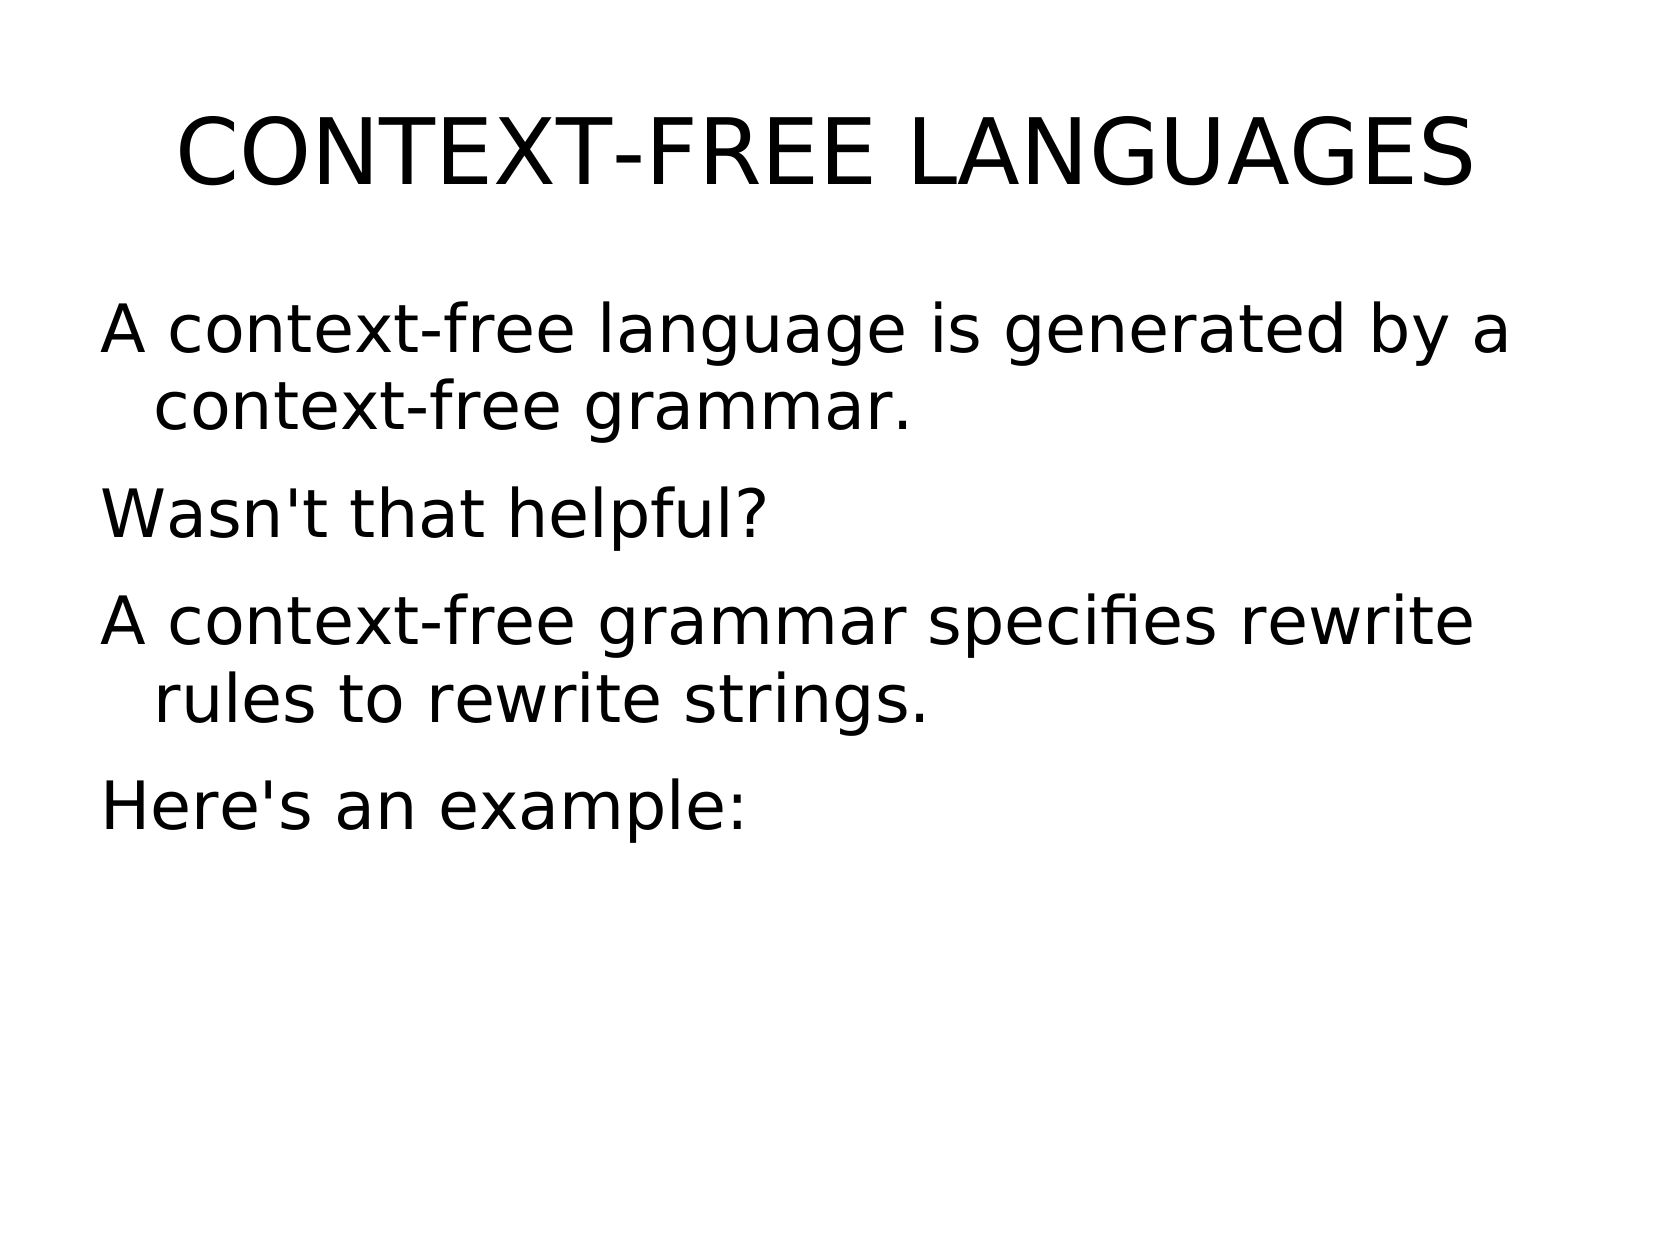

# CONTEXT-FREE LANGUAGES
A context-free language is generated by a context-free grammar.
Wasn't that helpful?
A context-free grammar specifies rewrite rules to rewrite strings.
Here's an example: